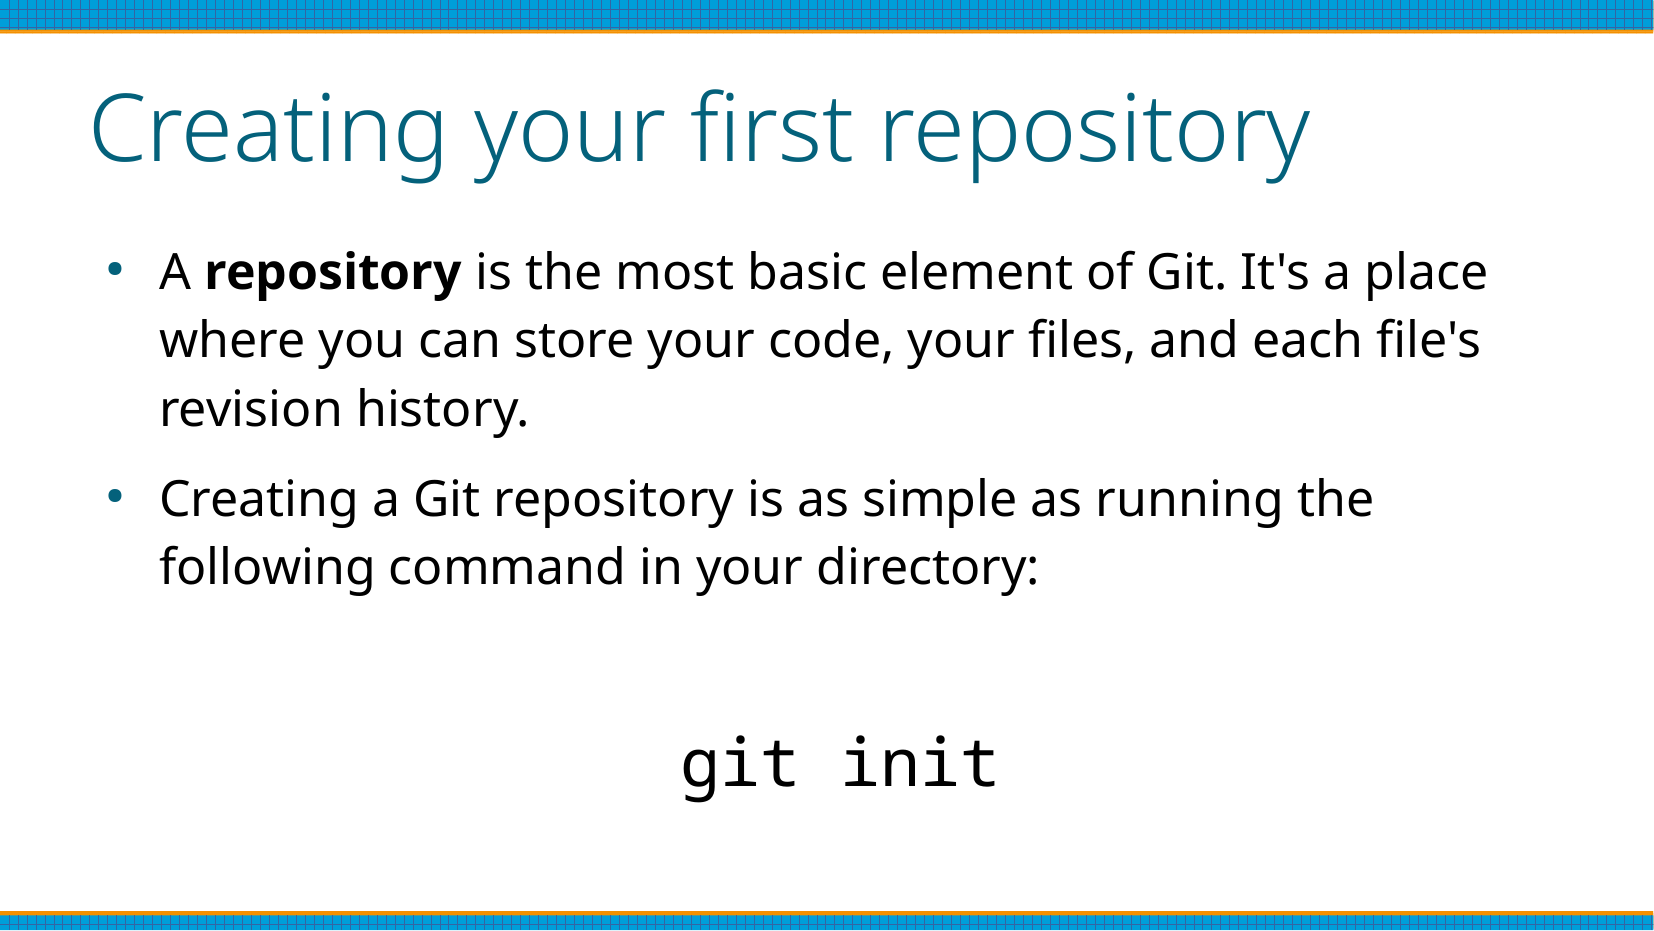

# Creating your first repository
A repository is the most basic element of Git. It's a place where you can store your code, your files, and each file's revision history.
Creating a Git repository is as simple as running the following command in your directory:
git init